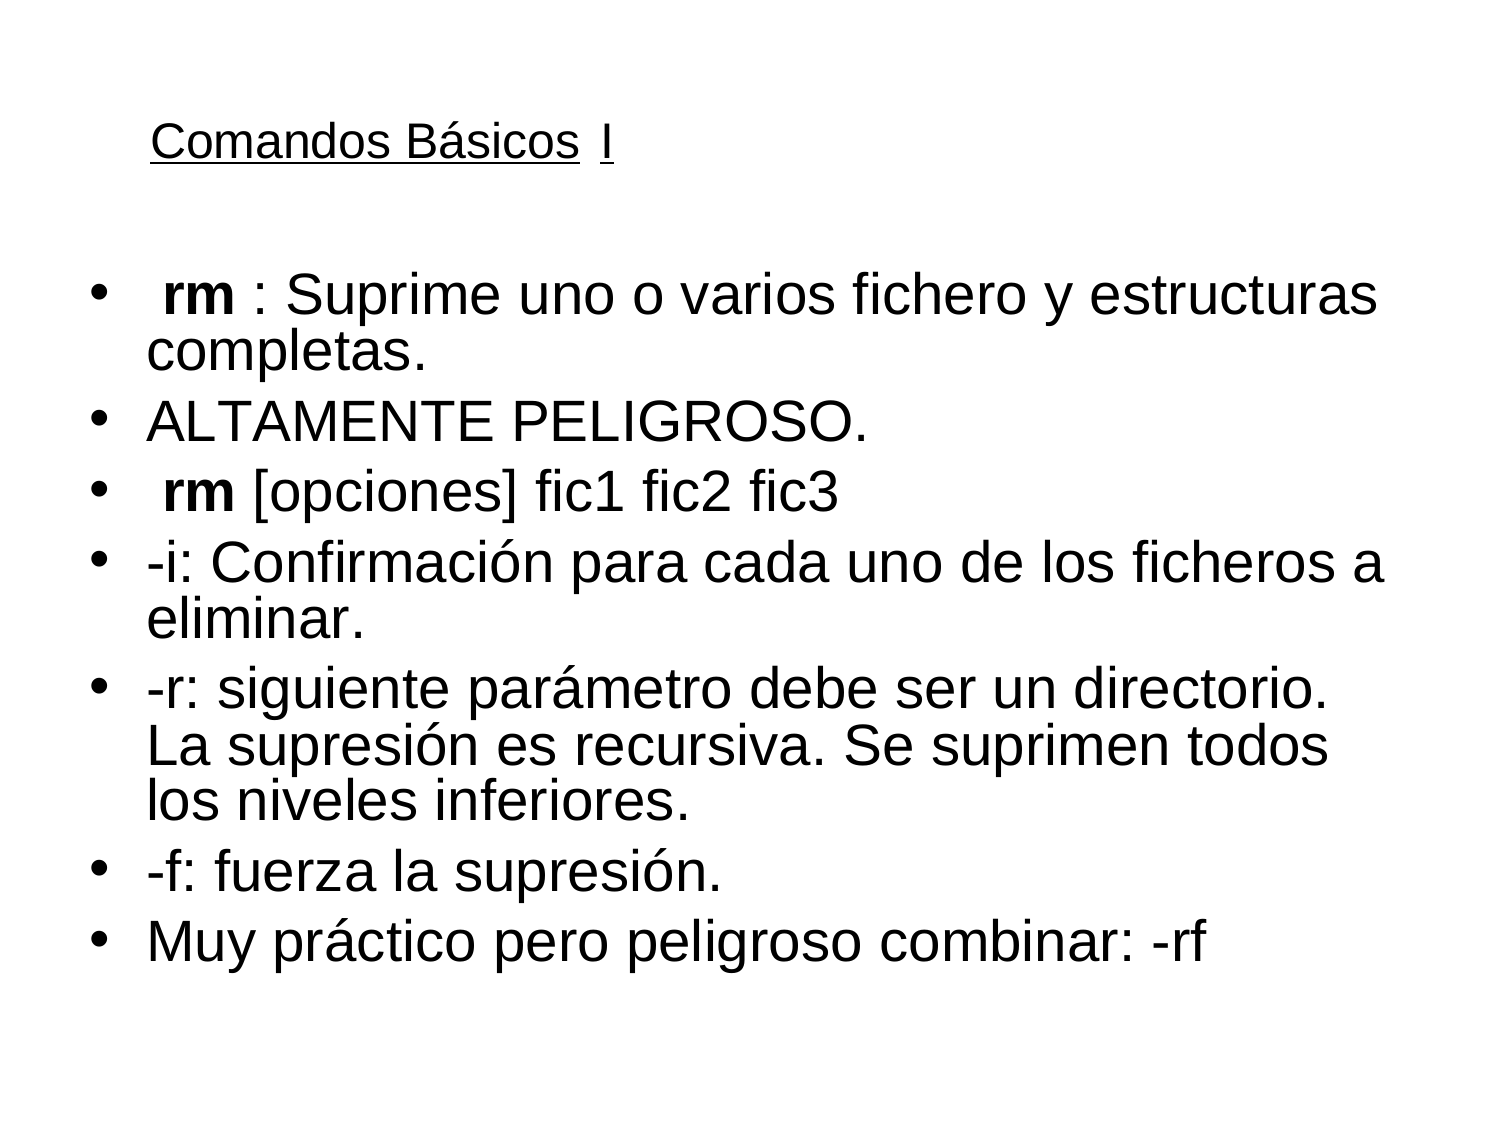

# Comandos Básicos	I
 rm : Suprime uno o varios fichero y estructuras completas.
ALTAMENTE PELIGROSO.
 rm [opciones] fic1 fic2 fic3
-i: Confirmación para cada uno de los ficheros a eliminar.
-r: siguiente parámetro debe ser un directorio. La supresión es recursiva. Se suprimen todos los niveles inferiores.
-f: fuerza la supresión.
Muy práctico pero peligroso combinar: -rf